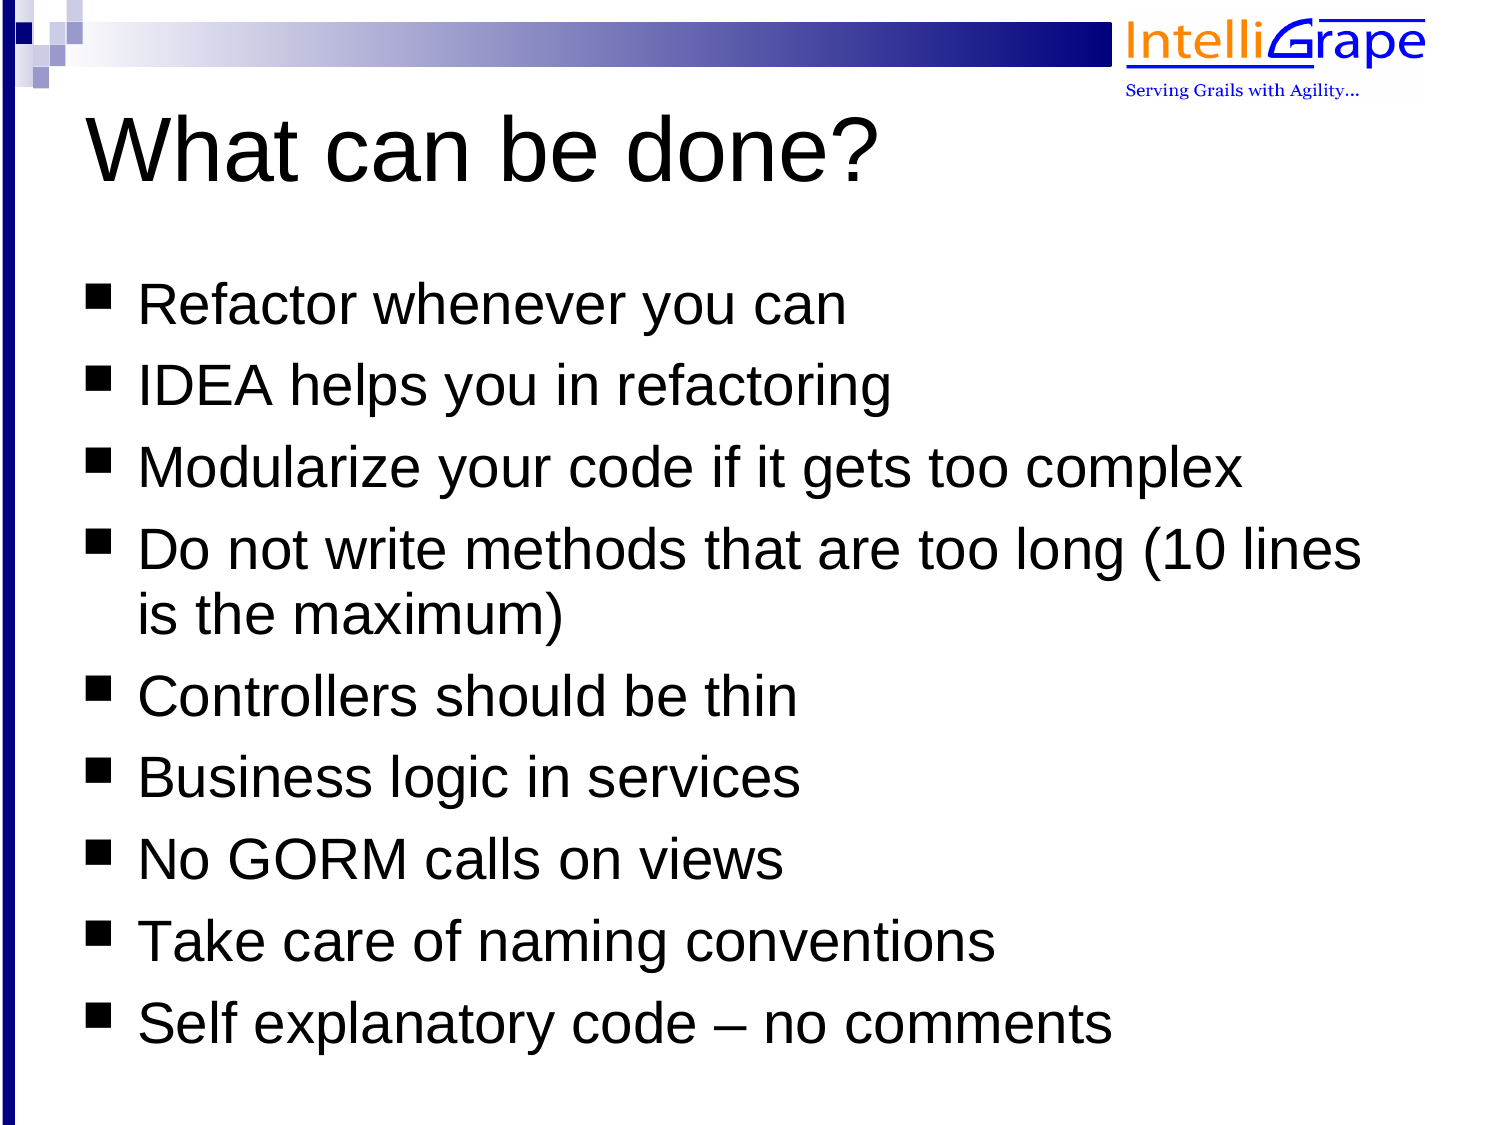

What can be done?
Refactor whenever you can
IDEA helps you in refactoring
Modularize your code if it gets too complex
Do not write methods that are too long (10 lines is the maximum)
Controllers should be thin
Business logic in services
No GORM calls on views
Take care of naming conventions
Self explanatory code – no comments